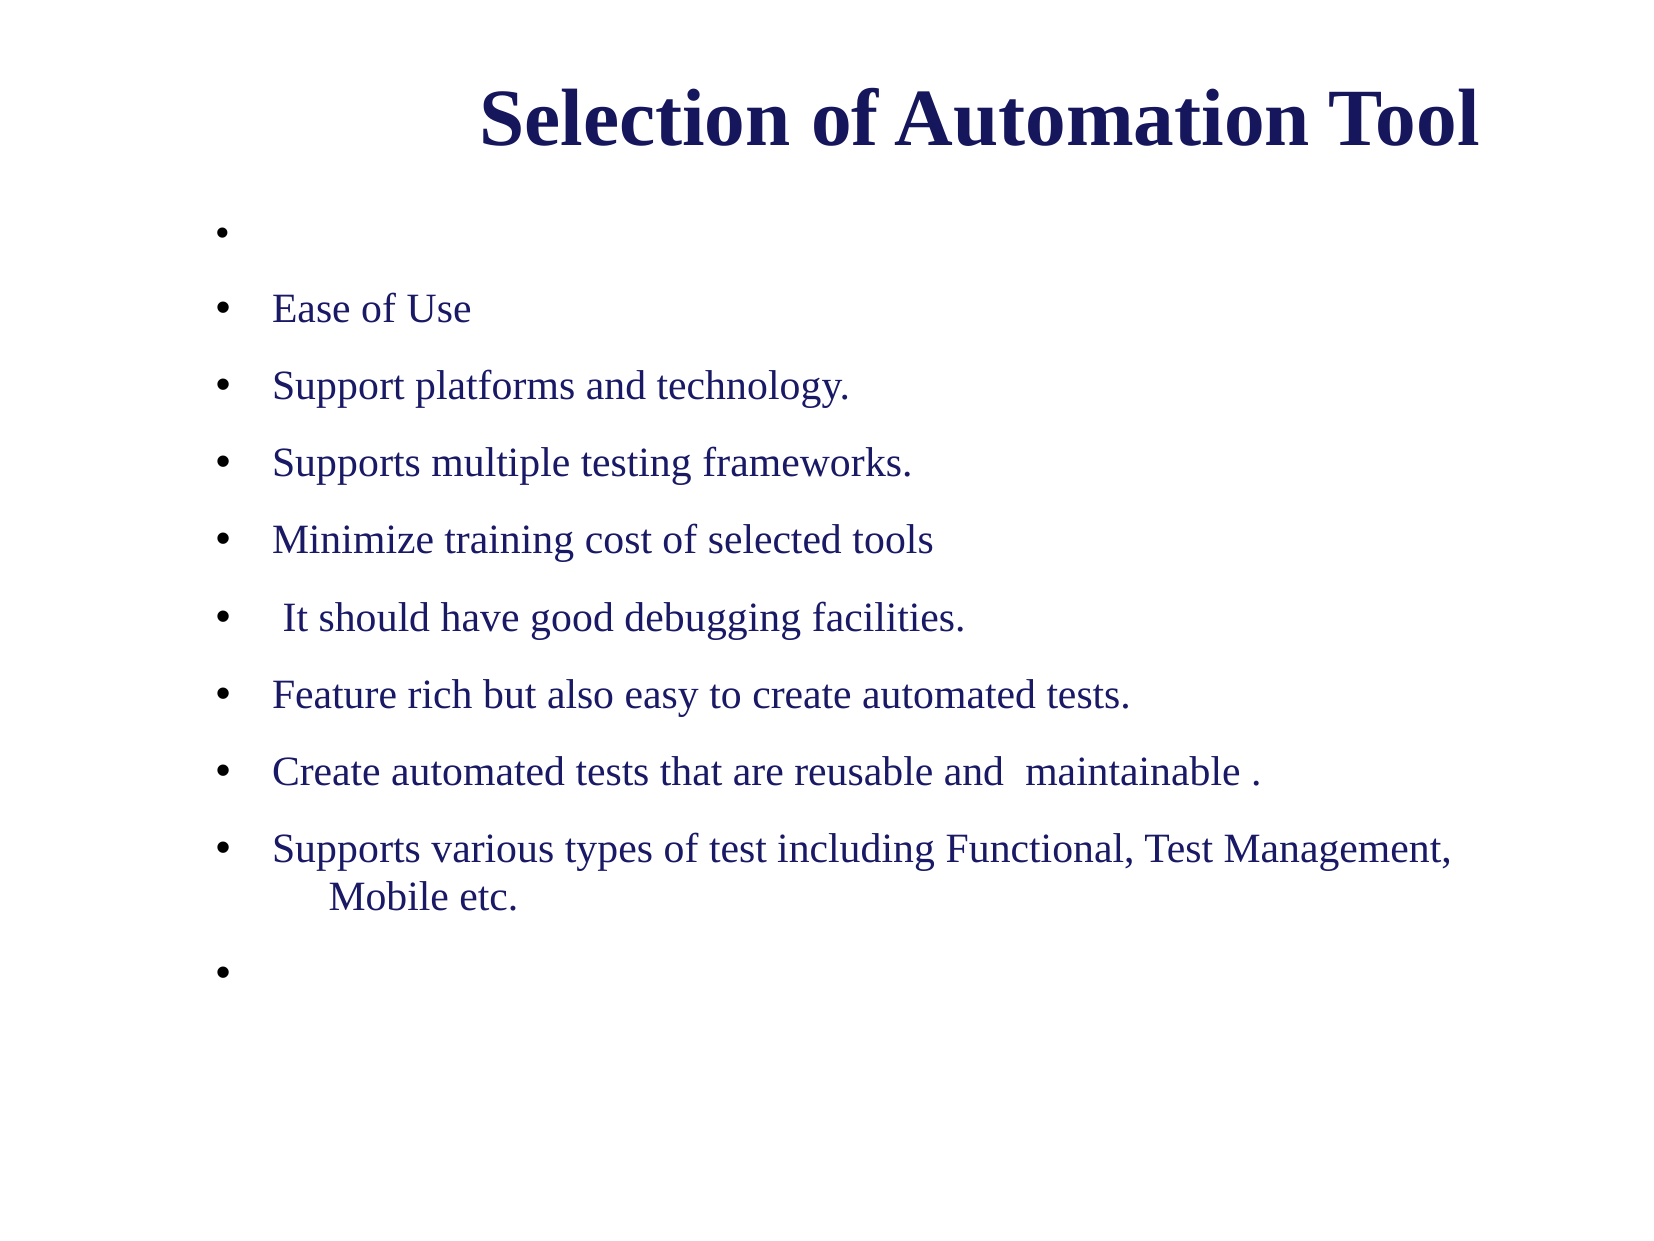

Selection of Automation Tool
Ease of Use
Support platforms and technology.
Supports multiple testing frameworks.
Minimize training cost of selected tools
 It should have good debugging facilities.
Feature rich but also easy to create automated tests.
Create automated tests that are reusable and maintainable .
Supports various types of test including Functional, Test Management, Mobile etc.